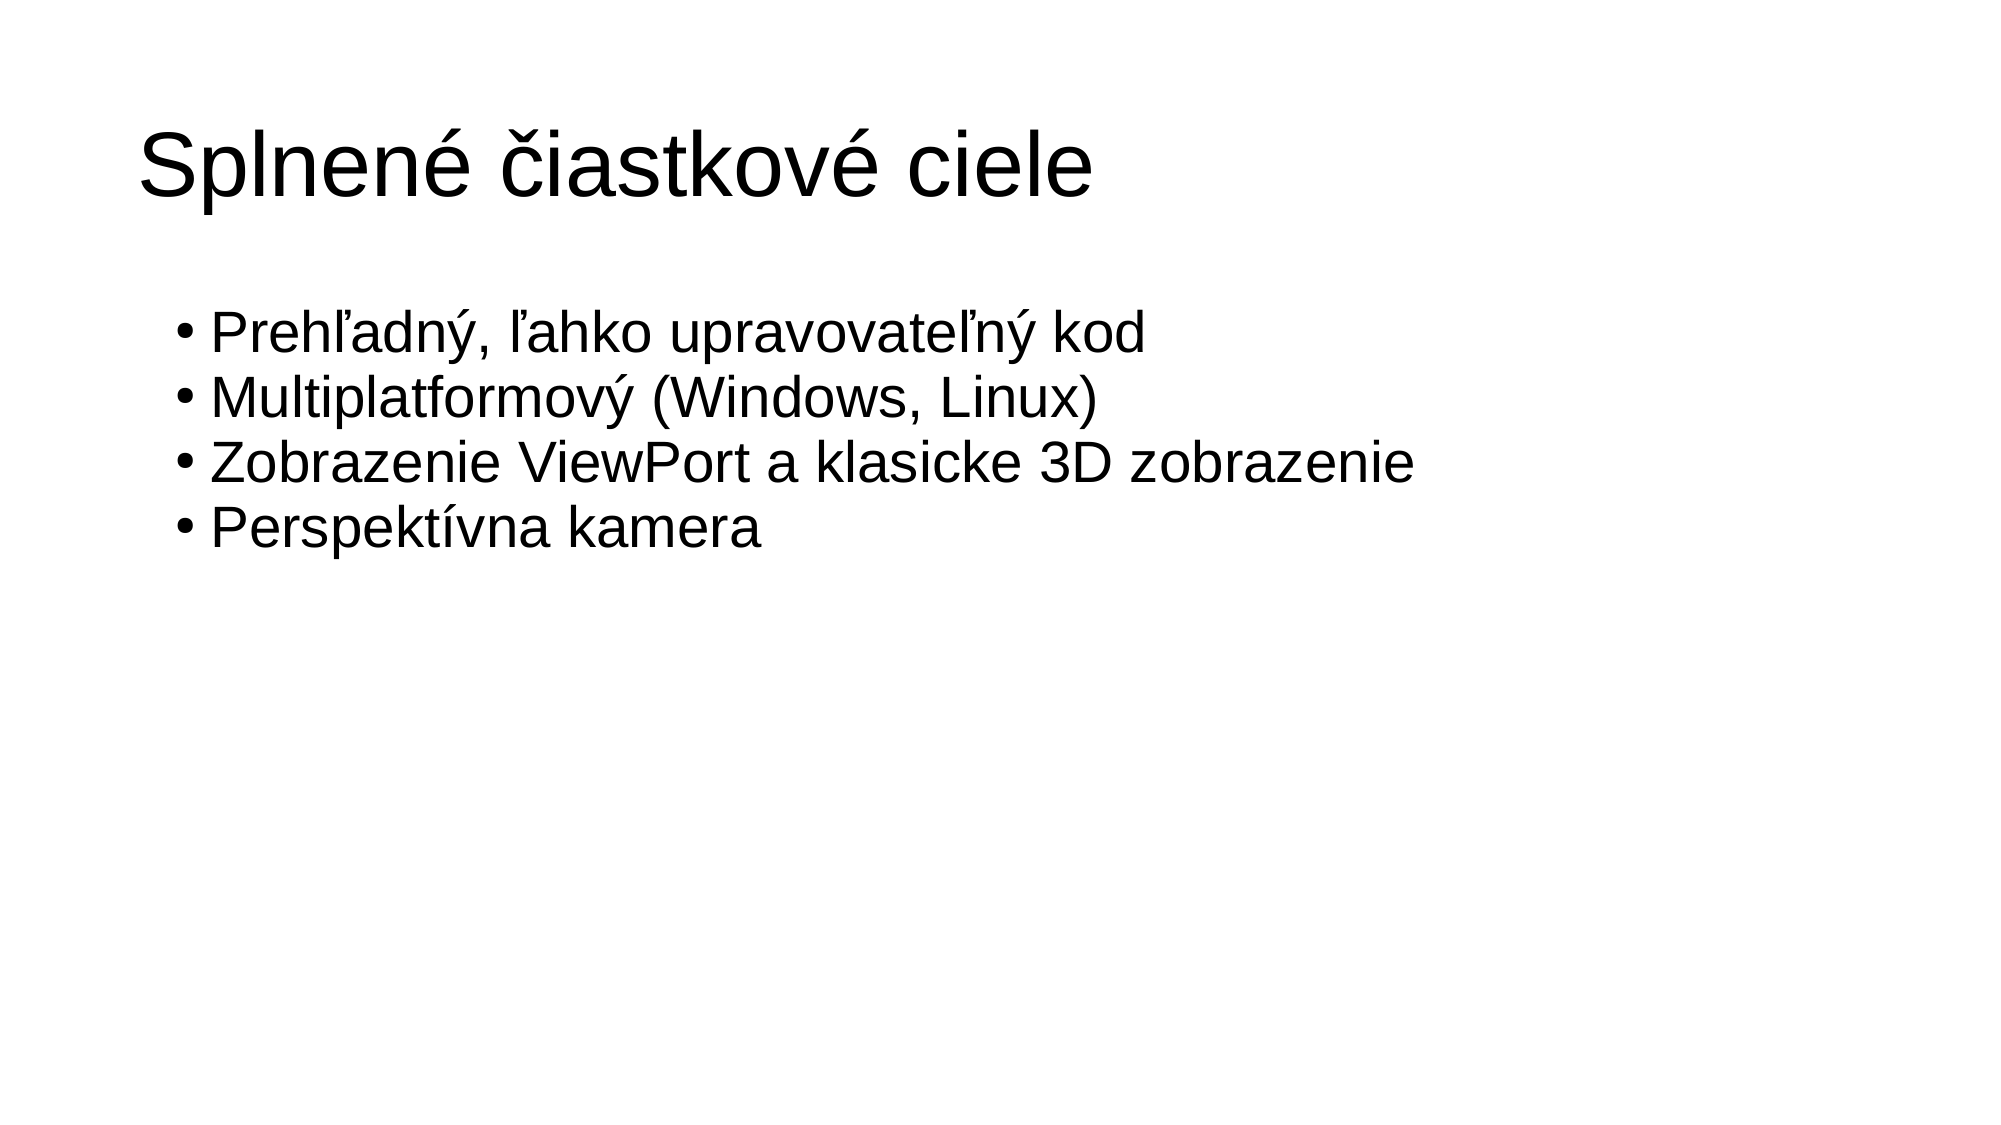

# Splnené čiastkové ciele
Prehľadný, ľahko upravovateľný kod
Multiplatformový (Windows, Linux)
Zobrazenie ViewPort a klasicke 3D zobrazenie
Perspektívna kamera